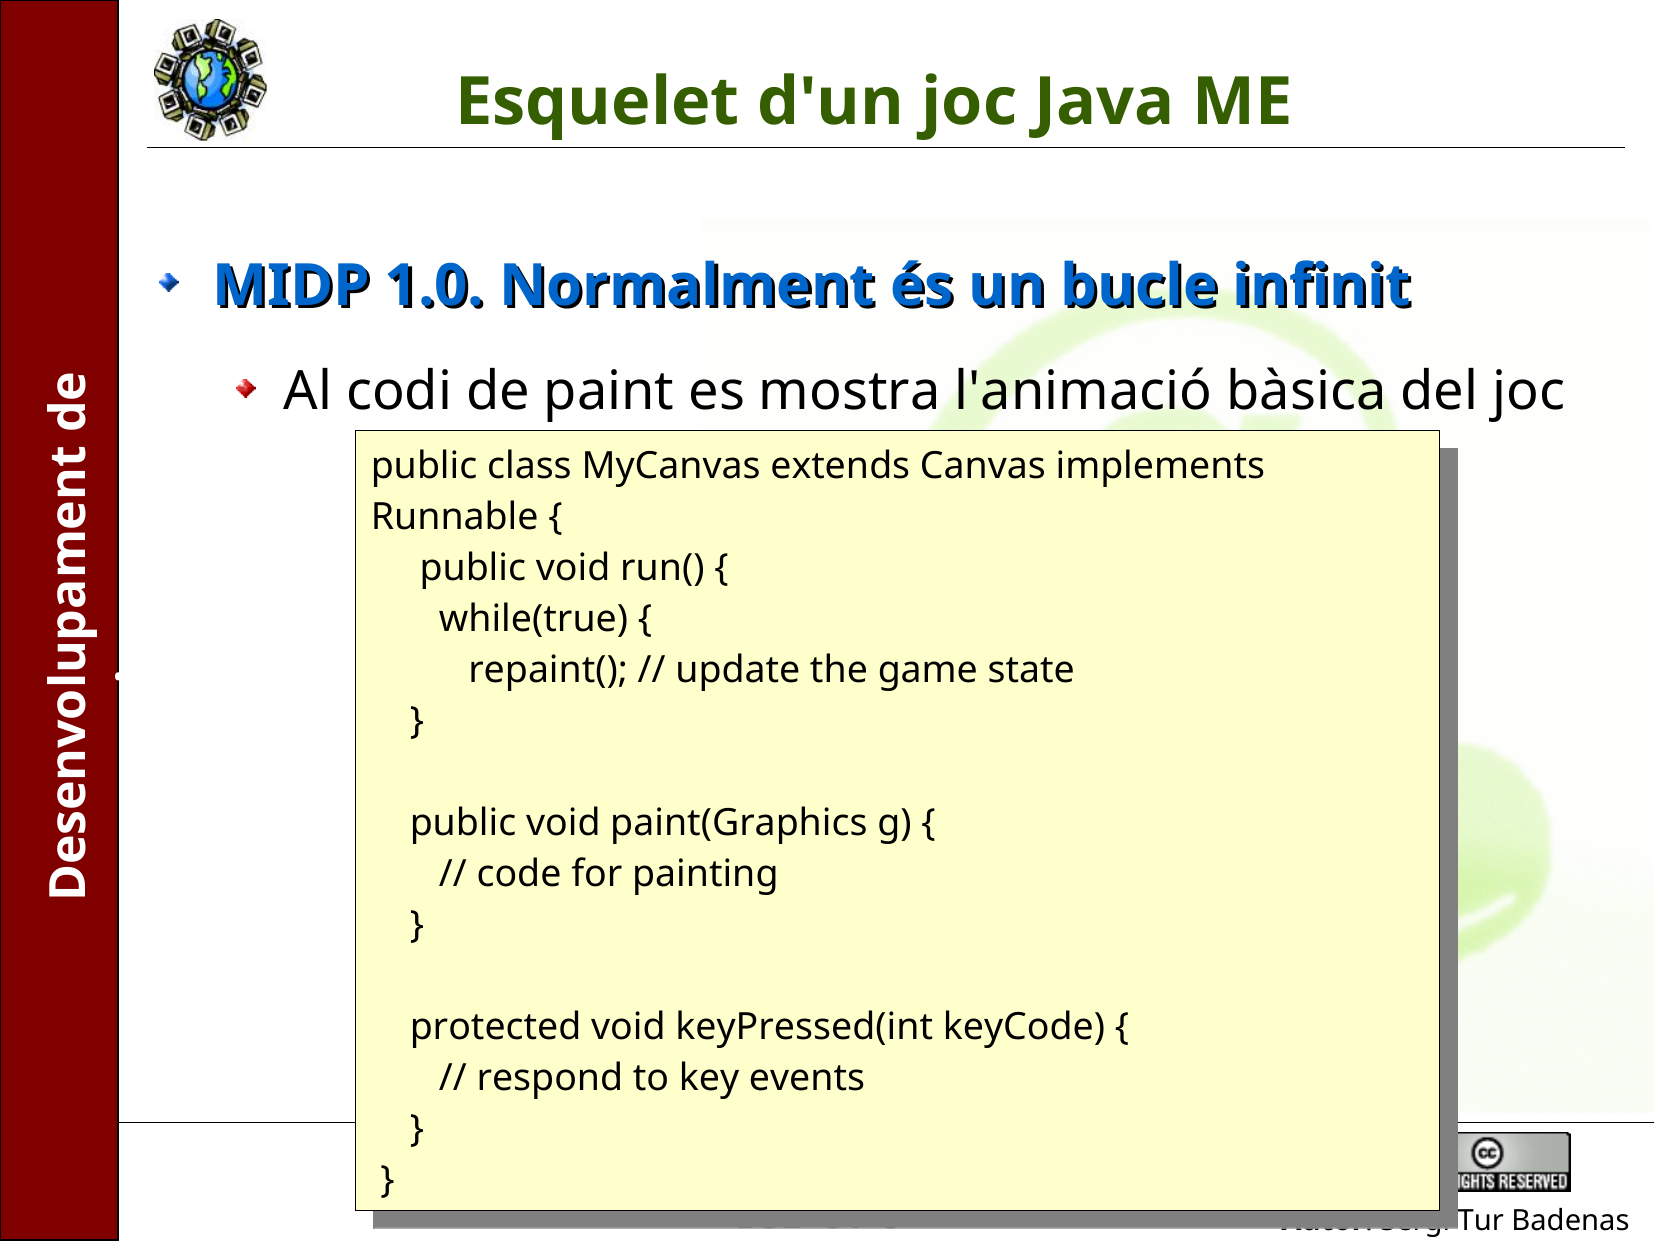

# Esquelet d'un joc Java ME
MIDP 1.0. Normalment és un bucle infinit
Al codi de paint es mostra l'animació bàsica del joc
public class MyCanvas extends Canvas implements Runnable {
 public void run() {
 while(true) {
 repaint(); // update the game state
 }
 public void paint(Graphics g) {
 // code for painting
 }
 protected void keyPressed(int keyCode) {
 // respond to key events
 }
 }